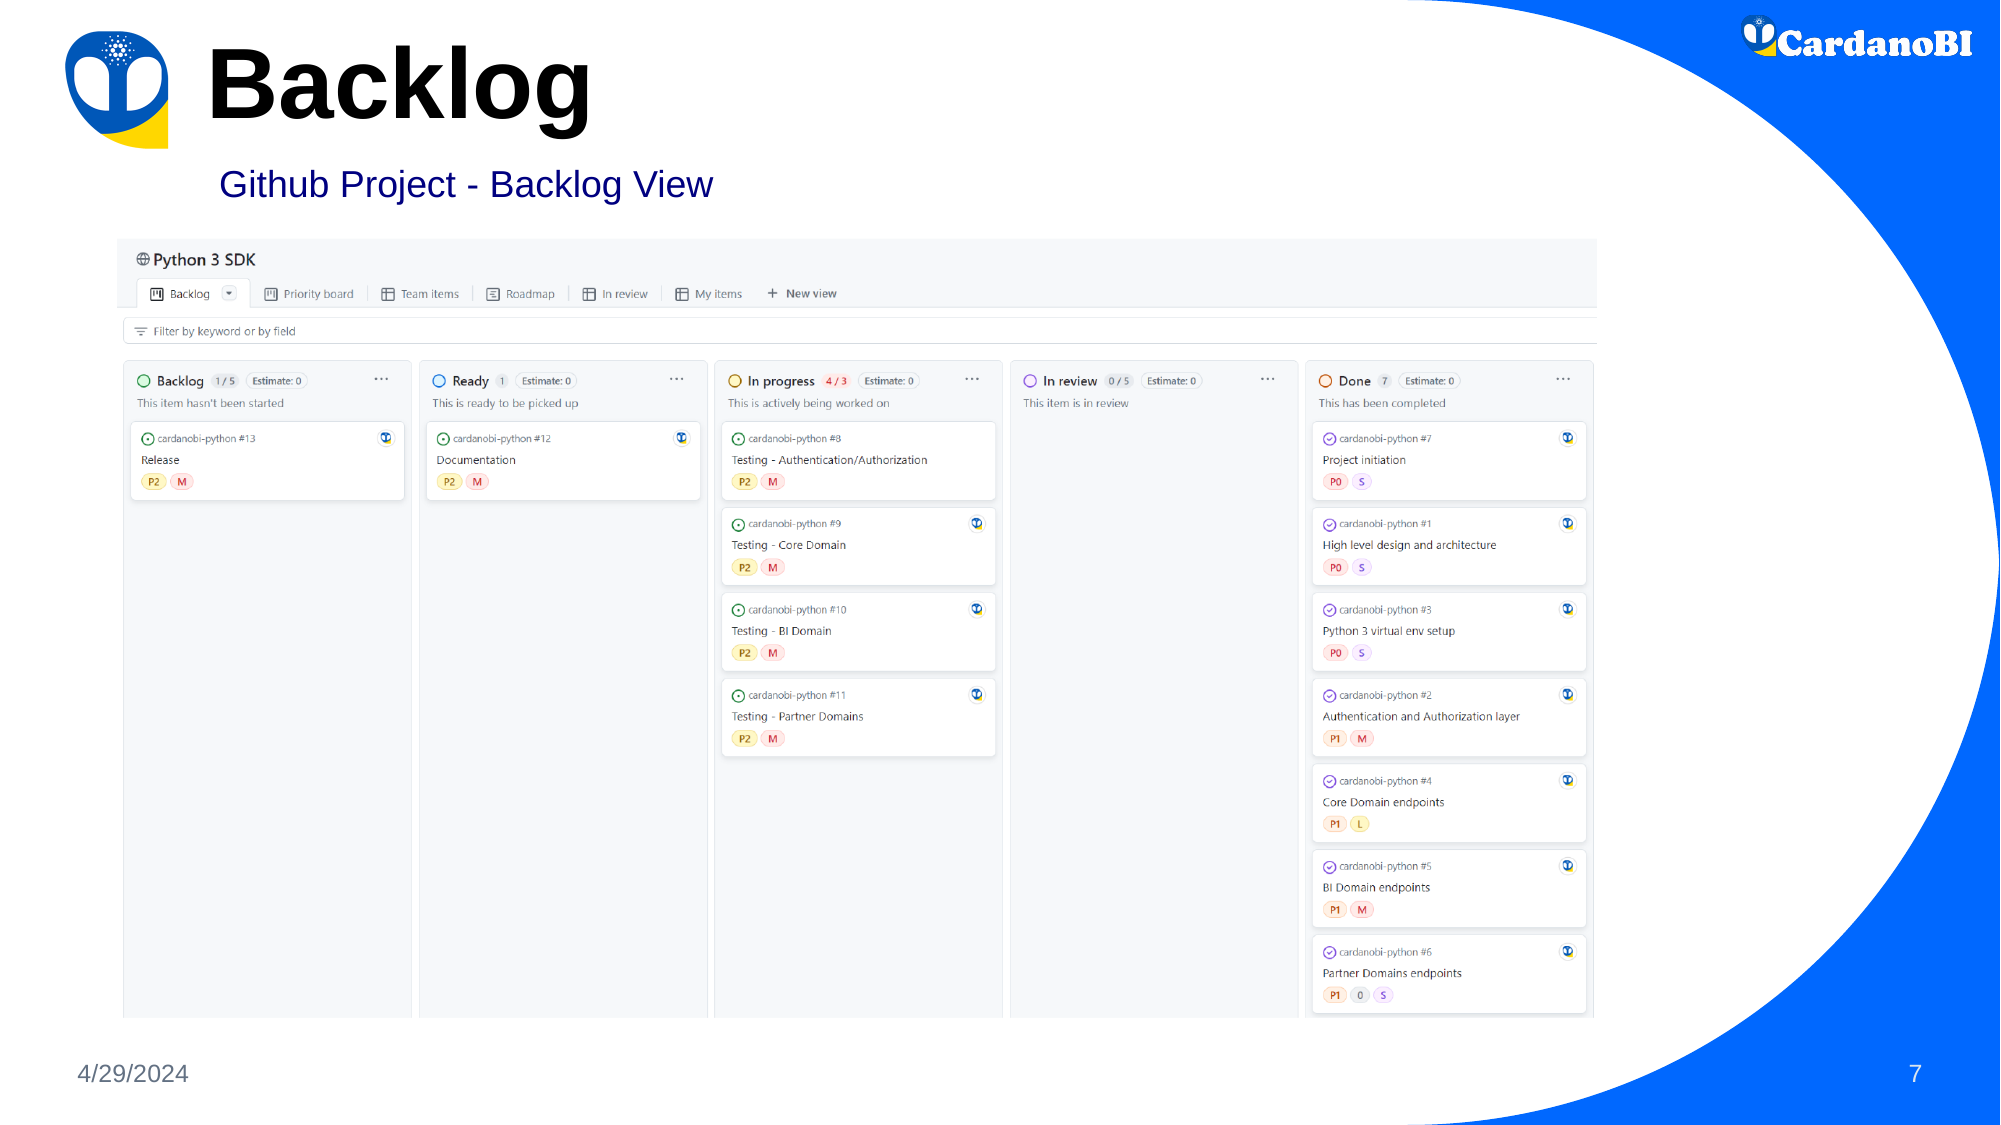

# Backlog
Github Project - Backlog View
4/29/2024